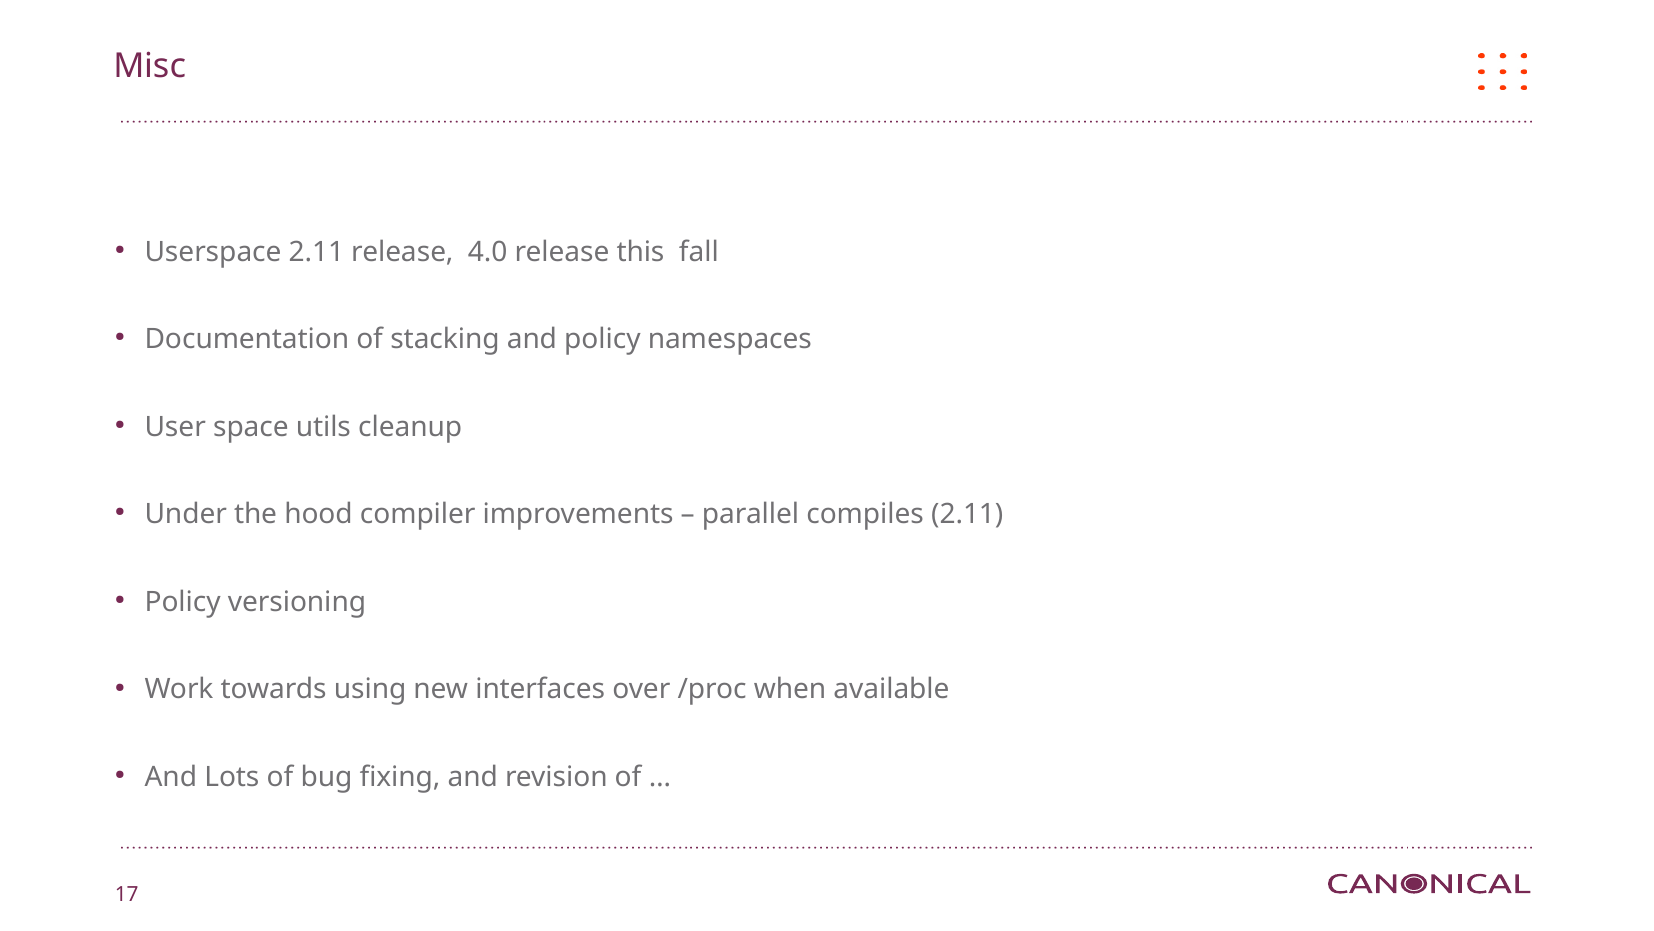

# Misc
Userspace 2.11 release, 4.0 release this fall
Documentation of stacking and policy namespaces
User space utils cleanup
Under the hood compiler improvements – parallel compiles (2.11)
Policy versioning
Work towards using new interfaces over /proc when available
And Lots of bug fixing, and revision of …